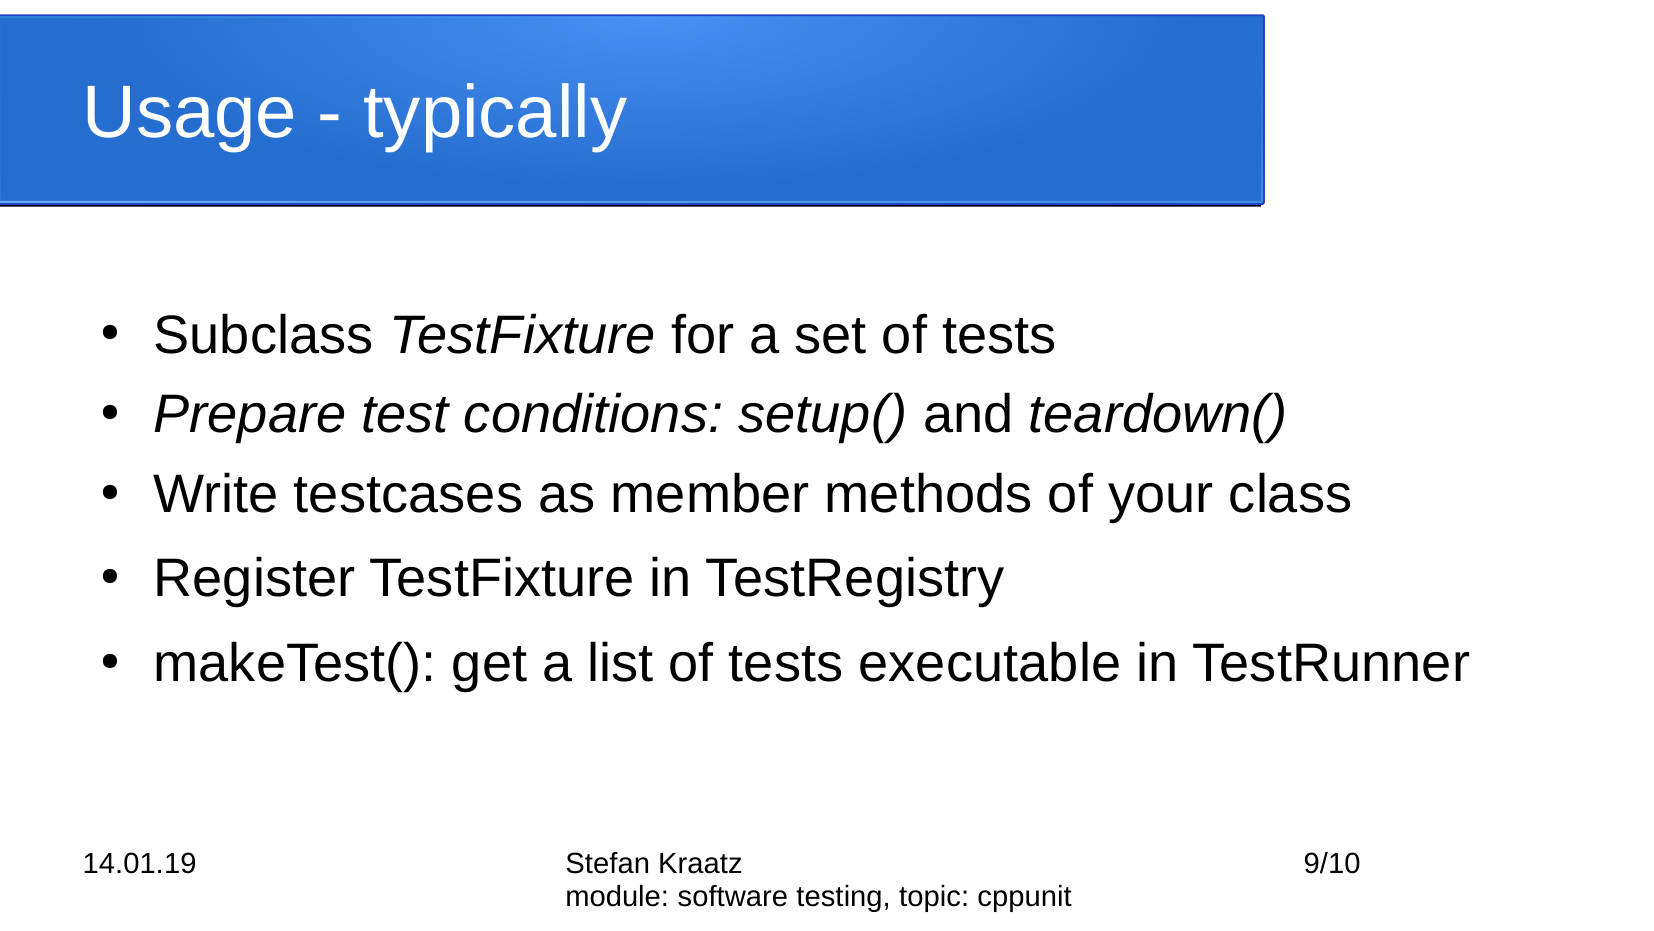

# Usage - typically
Subclass TestFixture for a set of tests
Prepare test conditions: setup() and teardown()
Write testcases as member methods of your class
Register TestFixture in TestRegistry
makeTest(): get a list of tests executable in TestRunner